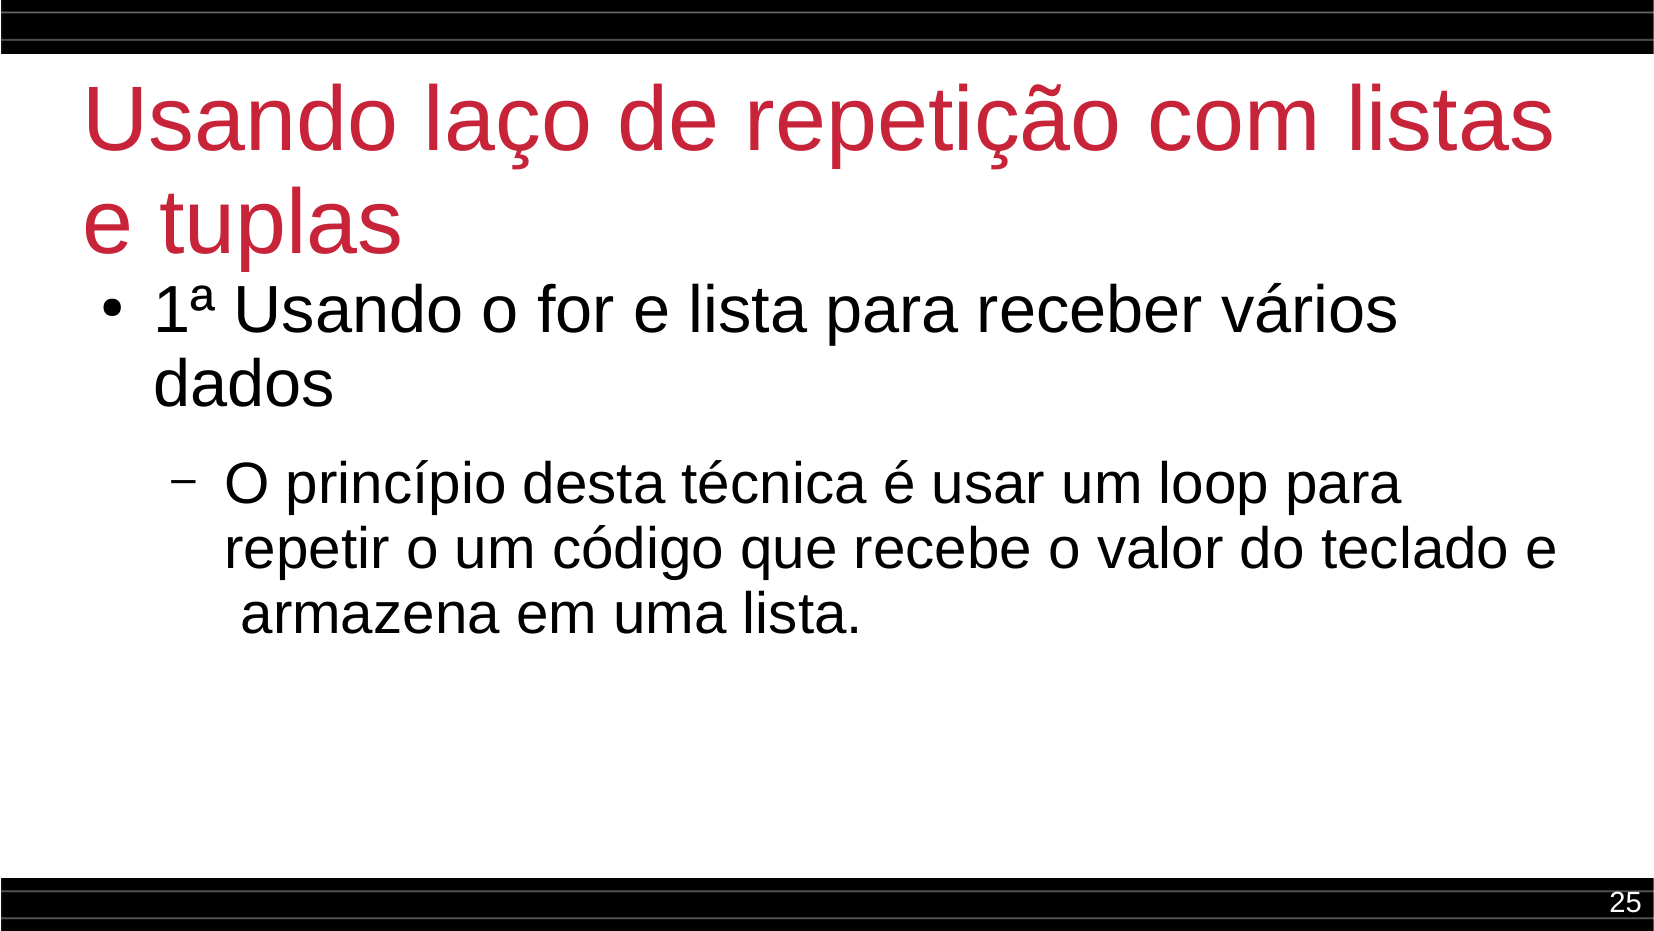

# Usando laço de repetição com listas e tuplas
1ª Usando o for e lista para receber vários dados
O princípio desta técnica é usar um loop para repetir o um código que recebe o valor do teclado e armazena em uma lista.